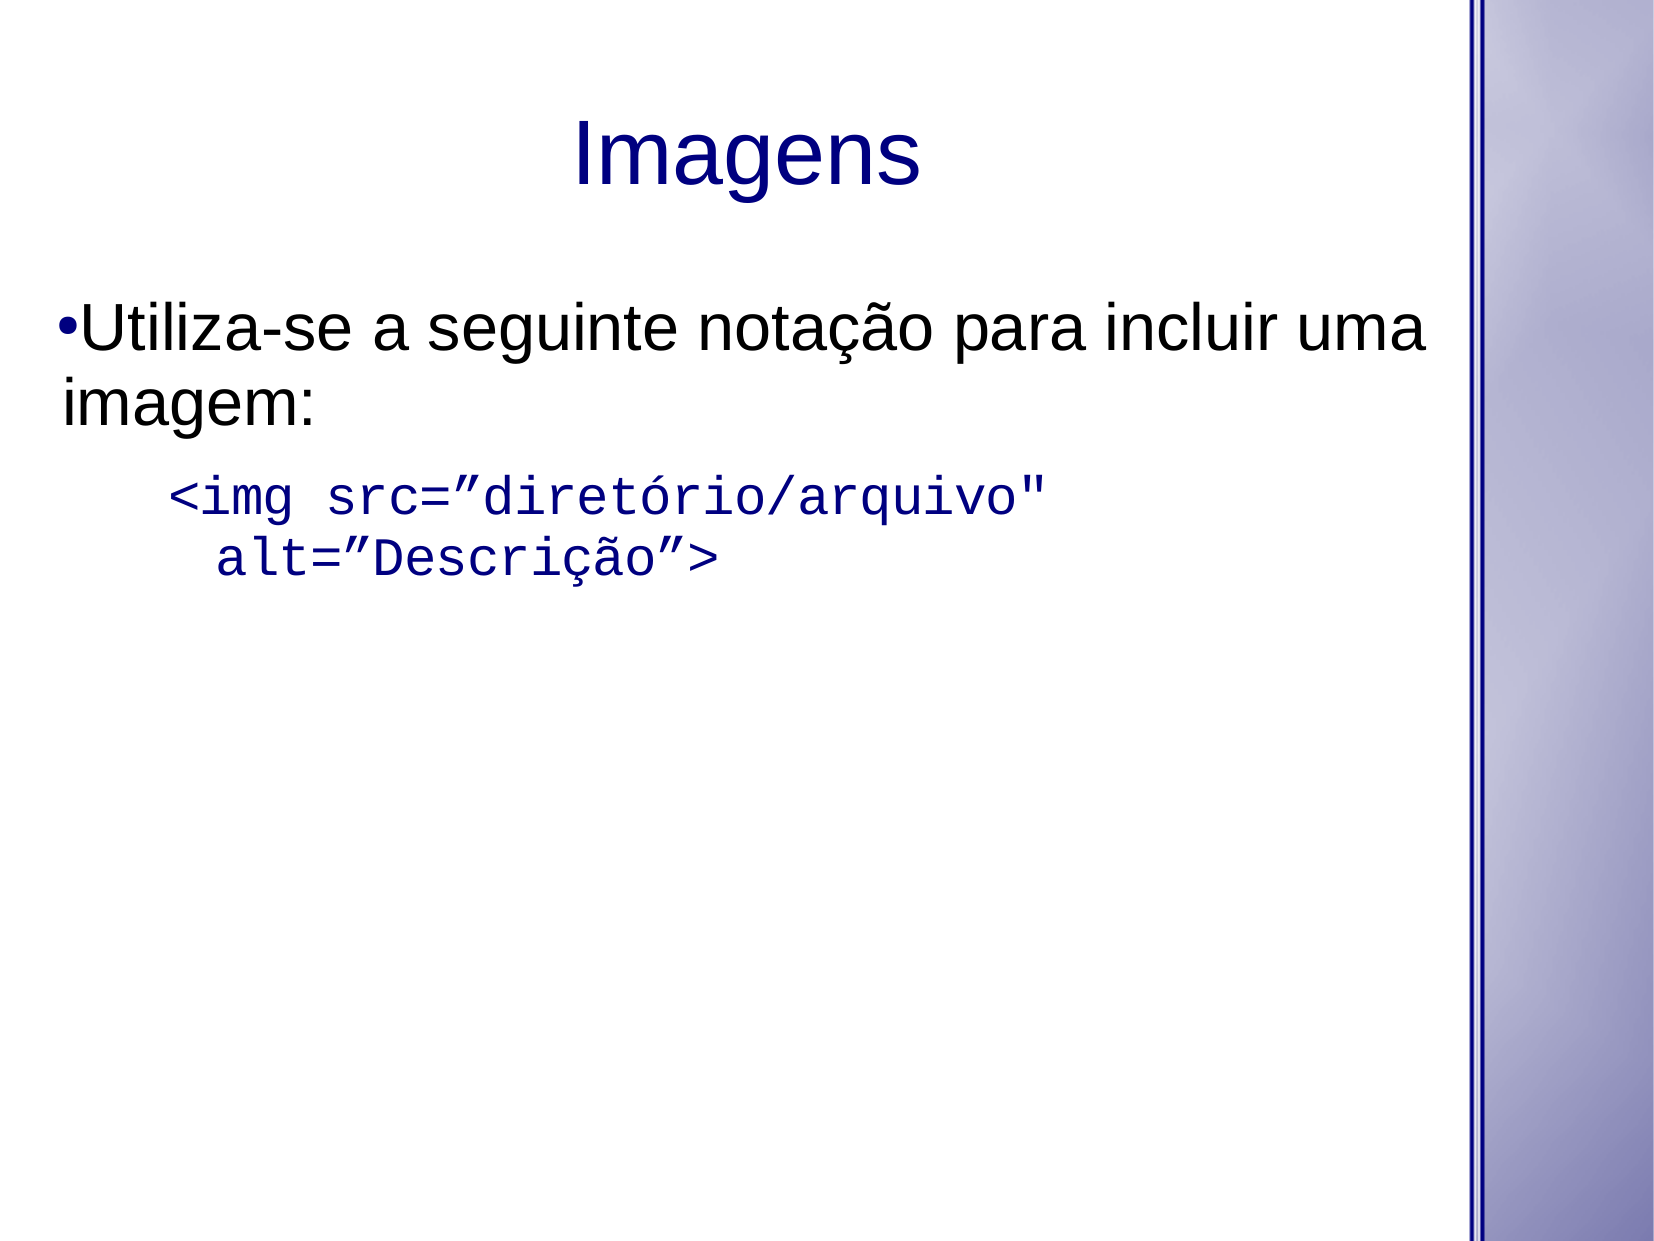

# Imagens
Utiliza-se a seguinte notação para incluir uma imagem:
<img src=”diretório/arquivo" alt=”Descrição”>